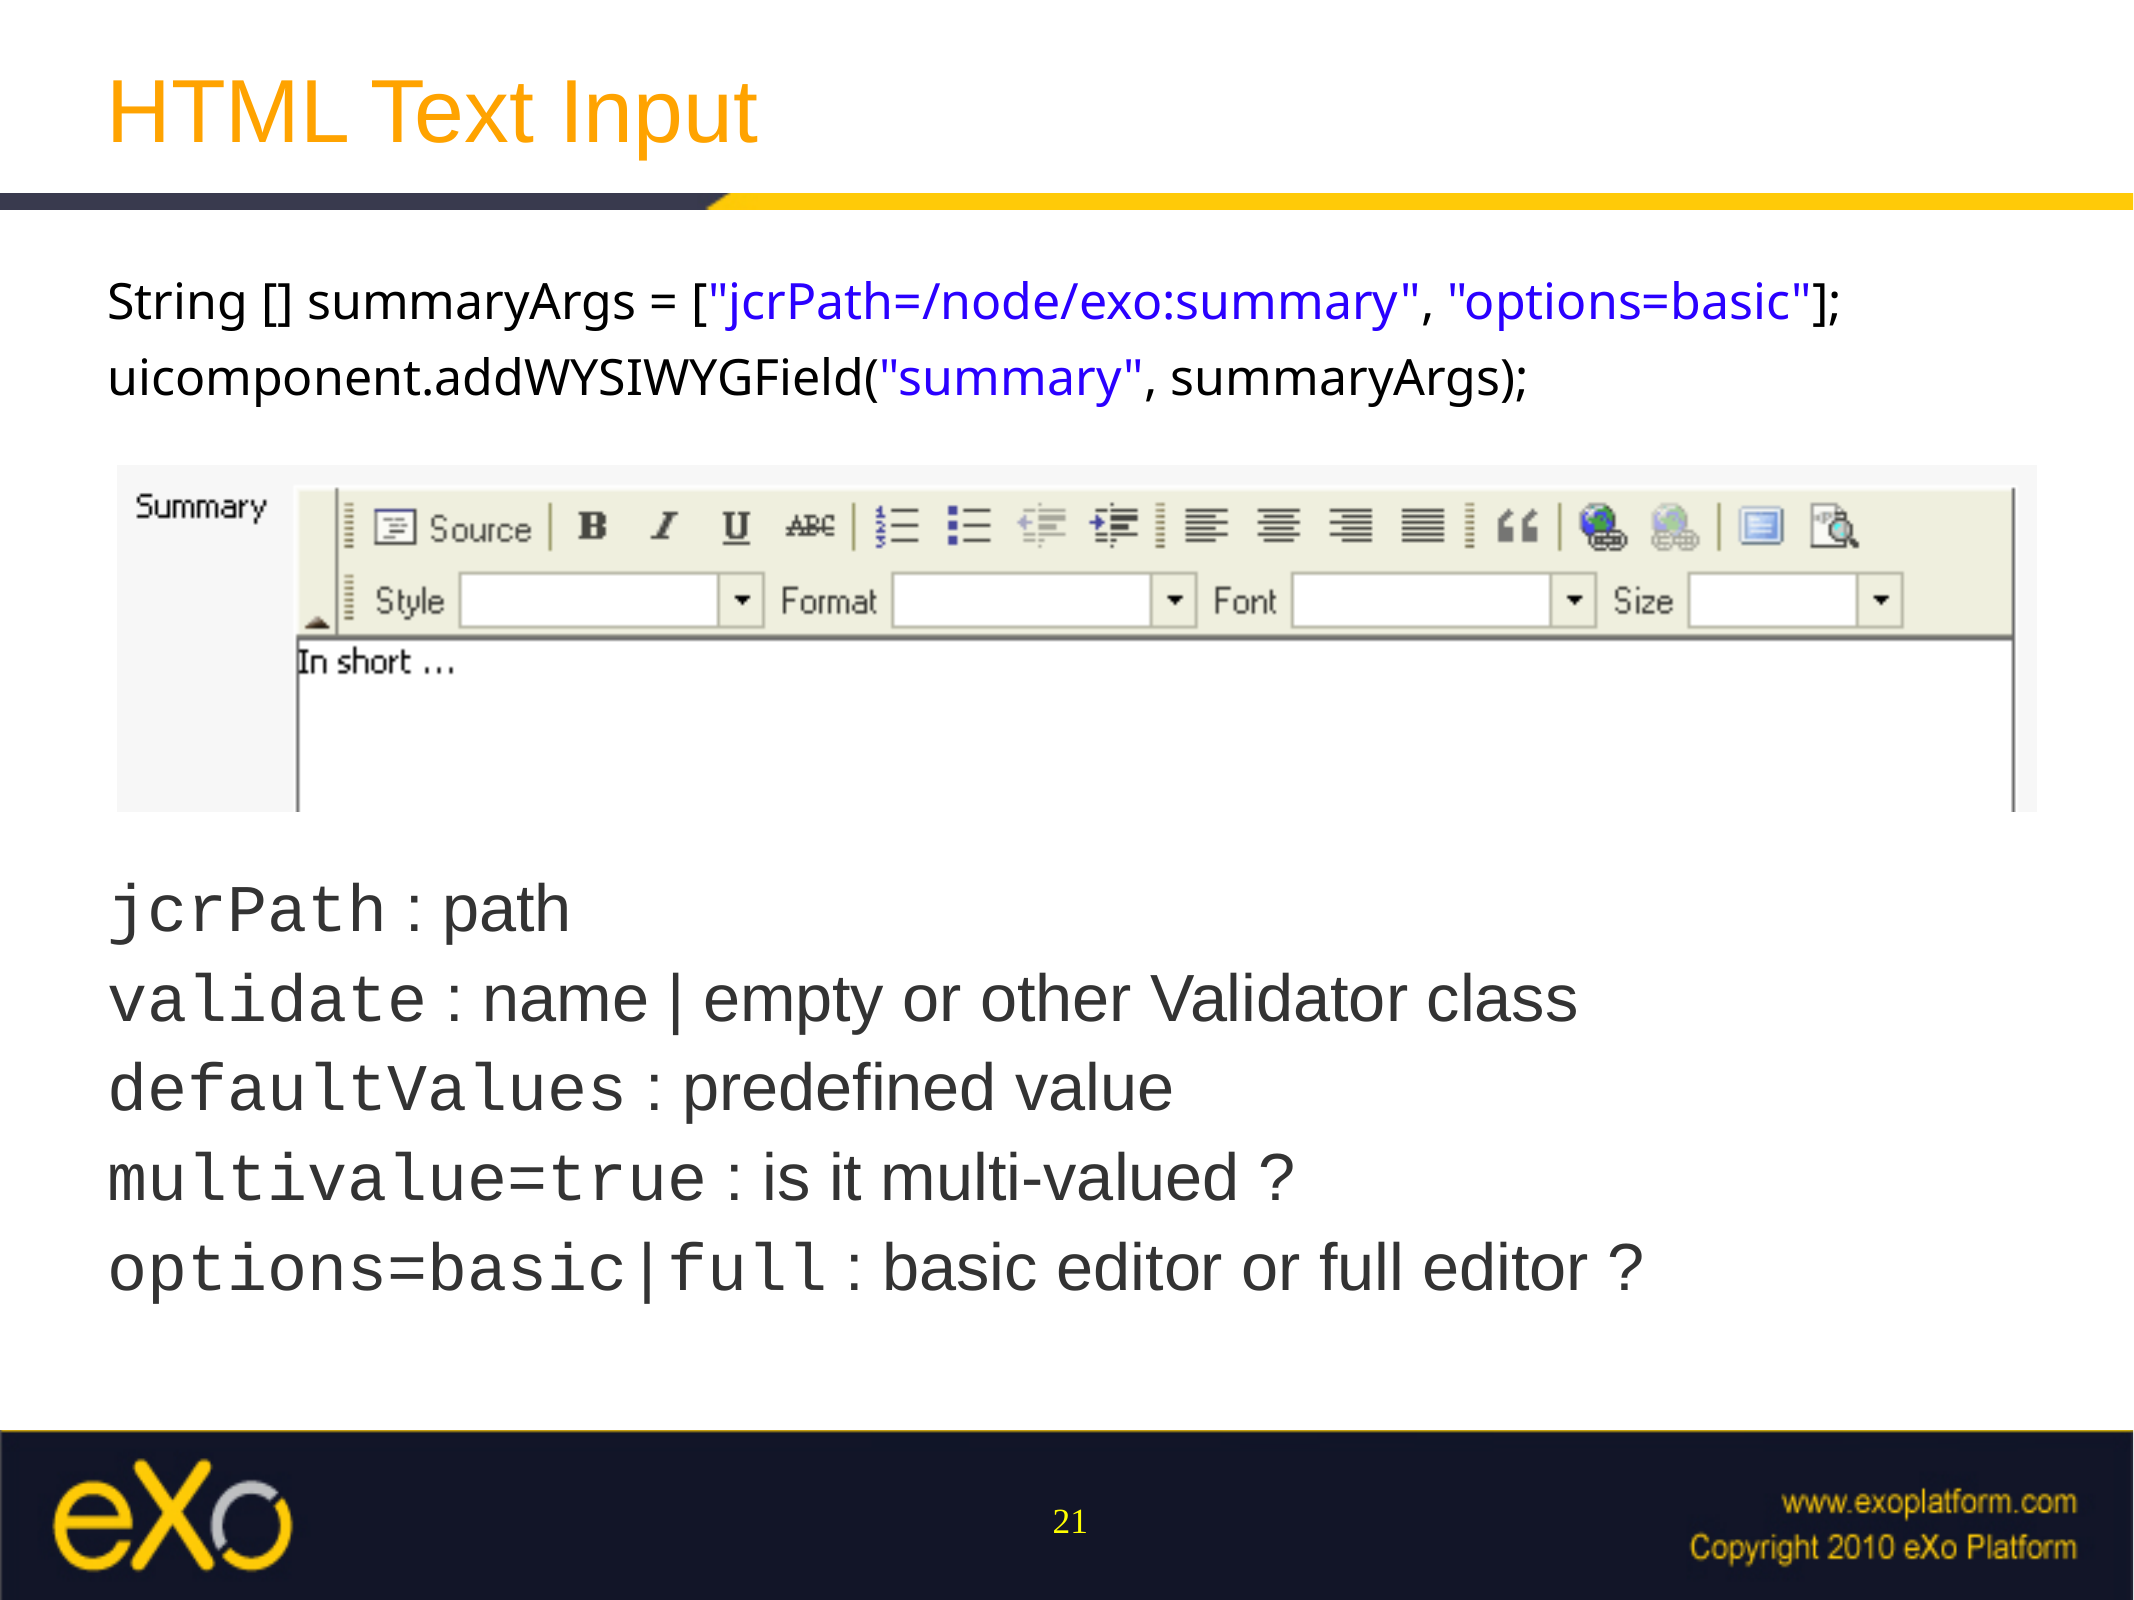

# HTML Text Input
String [] summaryArgs = ["jcrPath=/node/exo:summary", "options=basic"];
uicomponent.addWYSIWYGField("summary", summaryArgs);
jcrPath : path
validate : name | empty or other Validator class
defaultValues : predefined value
multivalue=true : is it multi-valued ?
options=basic|full : basic editor or full editor ?